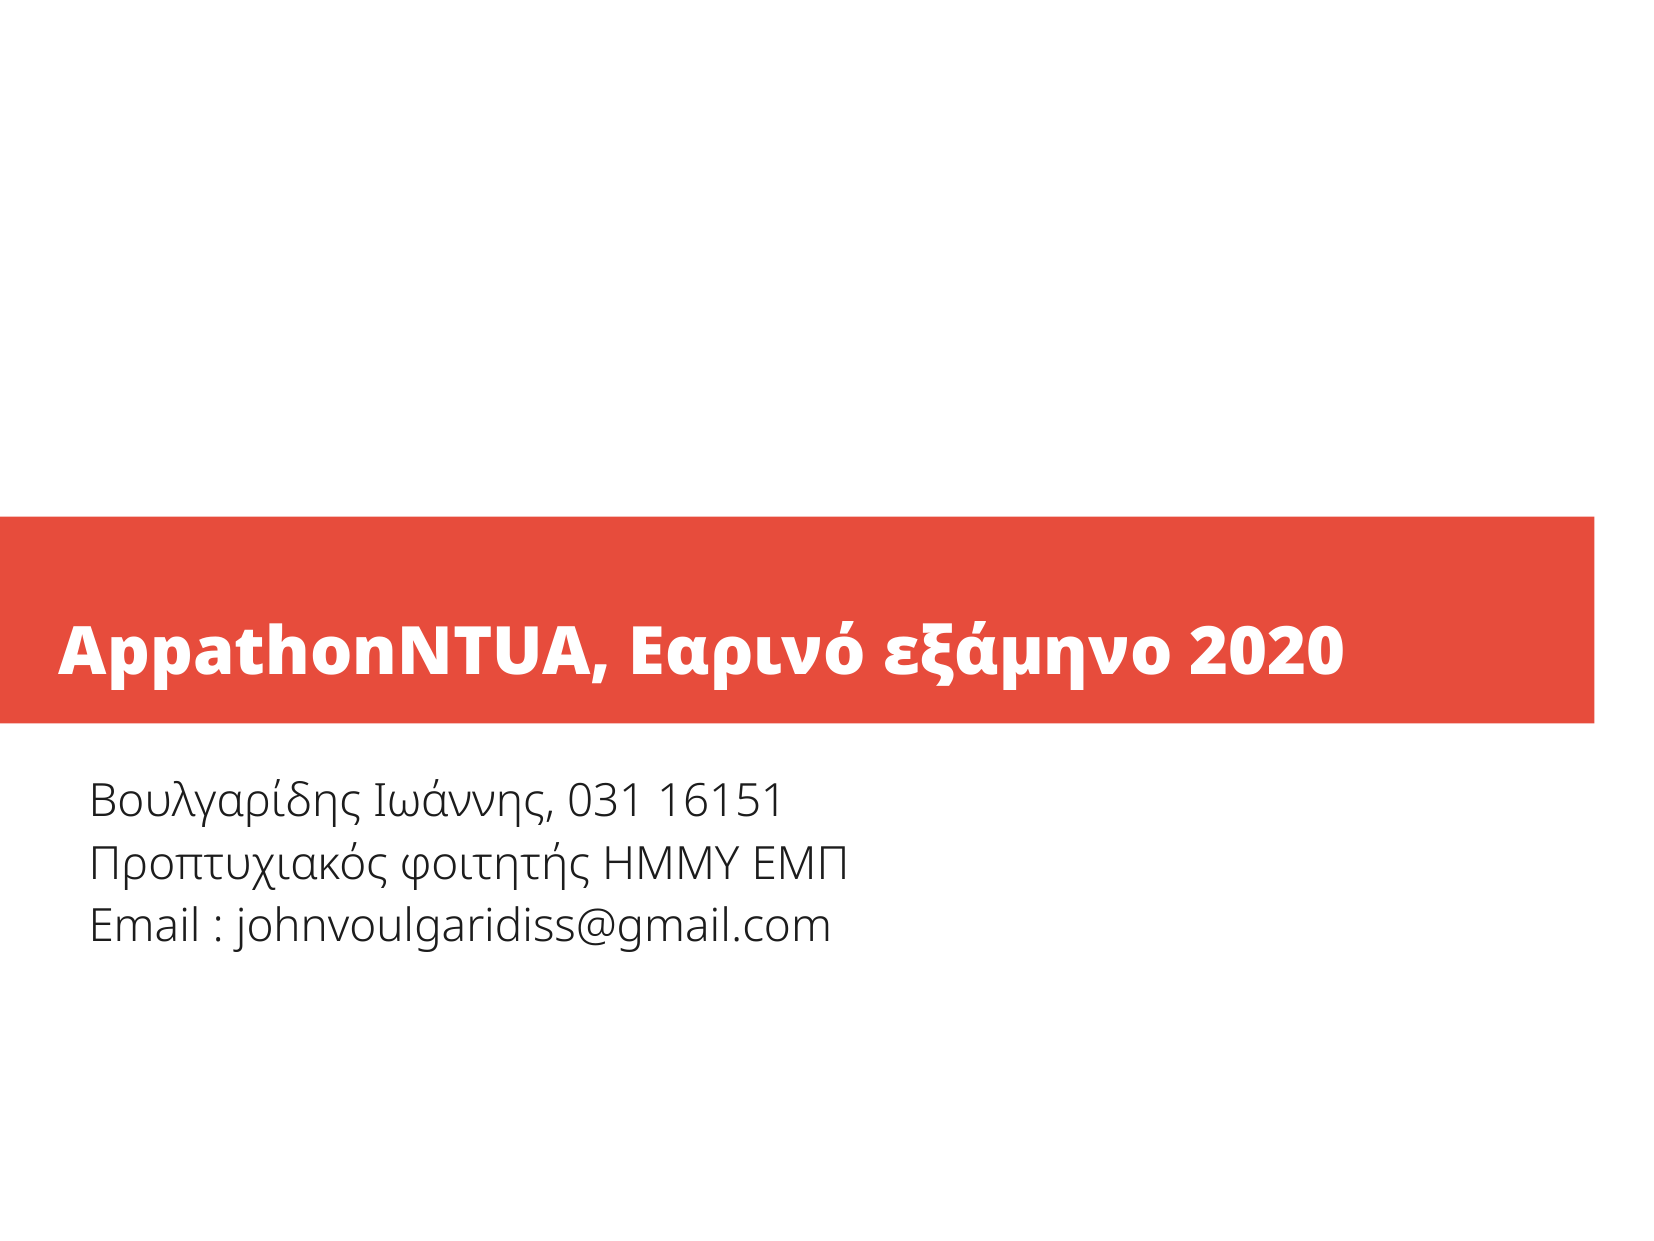

# AppathonNTUA, Εαρινό εξάμηνο 2020
Βουλγαρίδης Ιωάννης, 031 16151
Προπτυχιακός φοιτητής ΗΜΜΥ ΕΜΠ
Email : johnvoulgaridiss@gmail.com